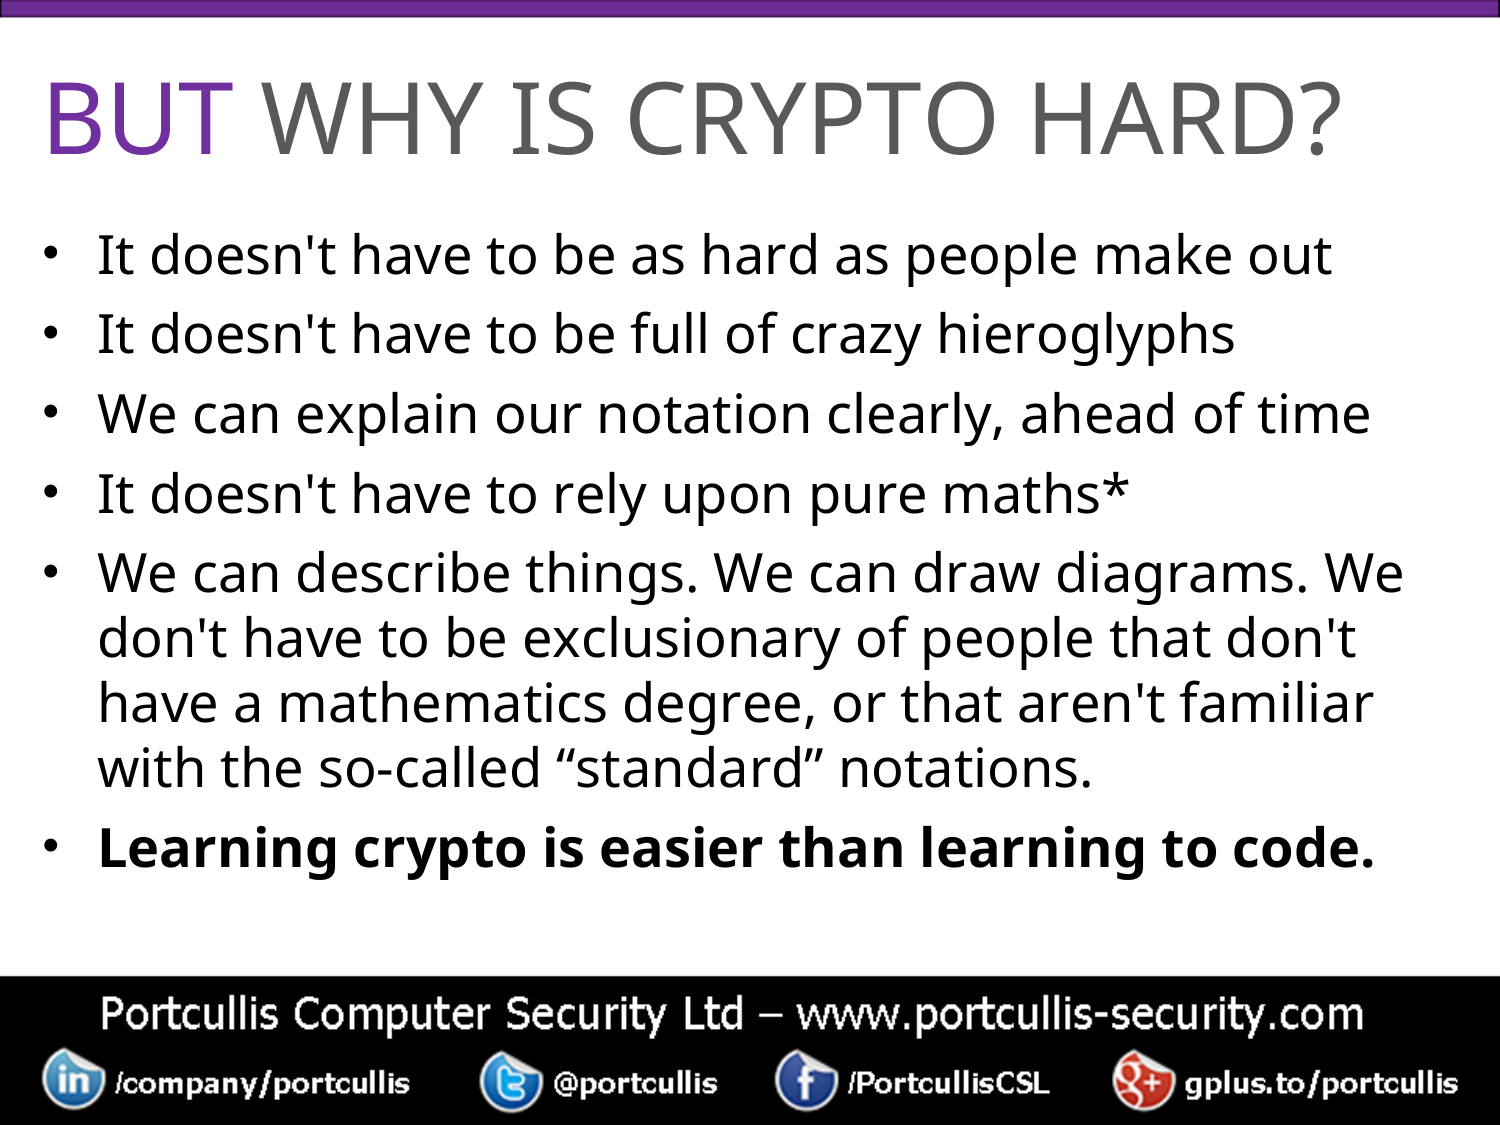

# BUT WHY IS CRYPTO HARD?
It doesn't have to be as hard as people make out
It doesn't have to be full of crazy hieroglyphs
We can explain our notation clearly, ahead of time
It doesn't have to rely upon pure maths*
We can describe things. We can draw diagrams. We don't have to be exclusionary of people that don't have a mathematics degree, or that aren't familiar with the so-called “standard” notations.
Learning crypto is easier than learning to code.